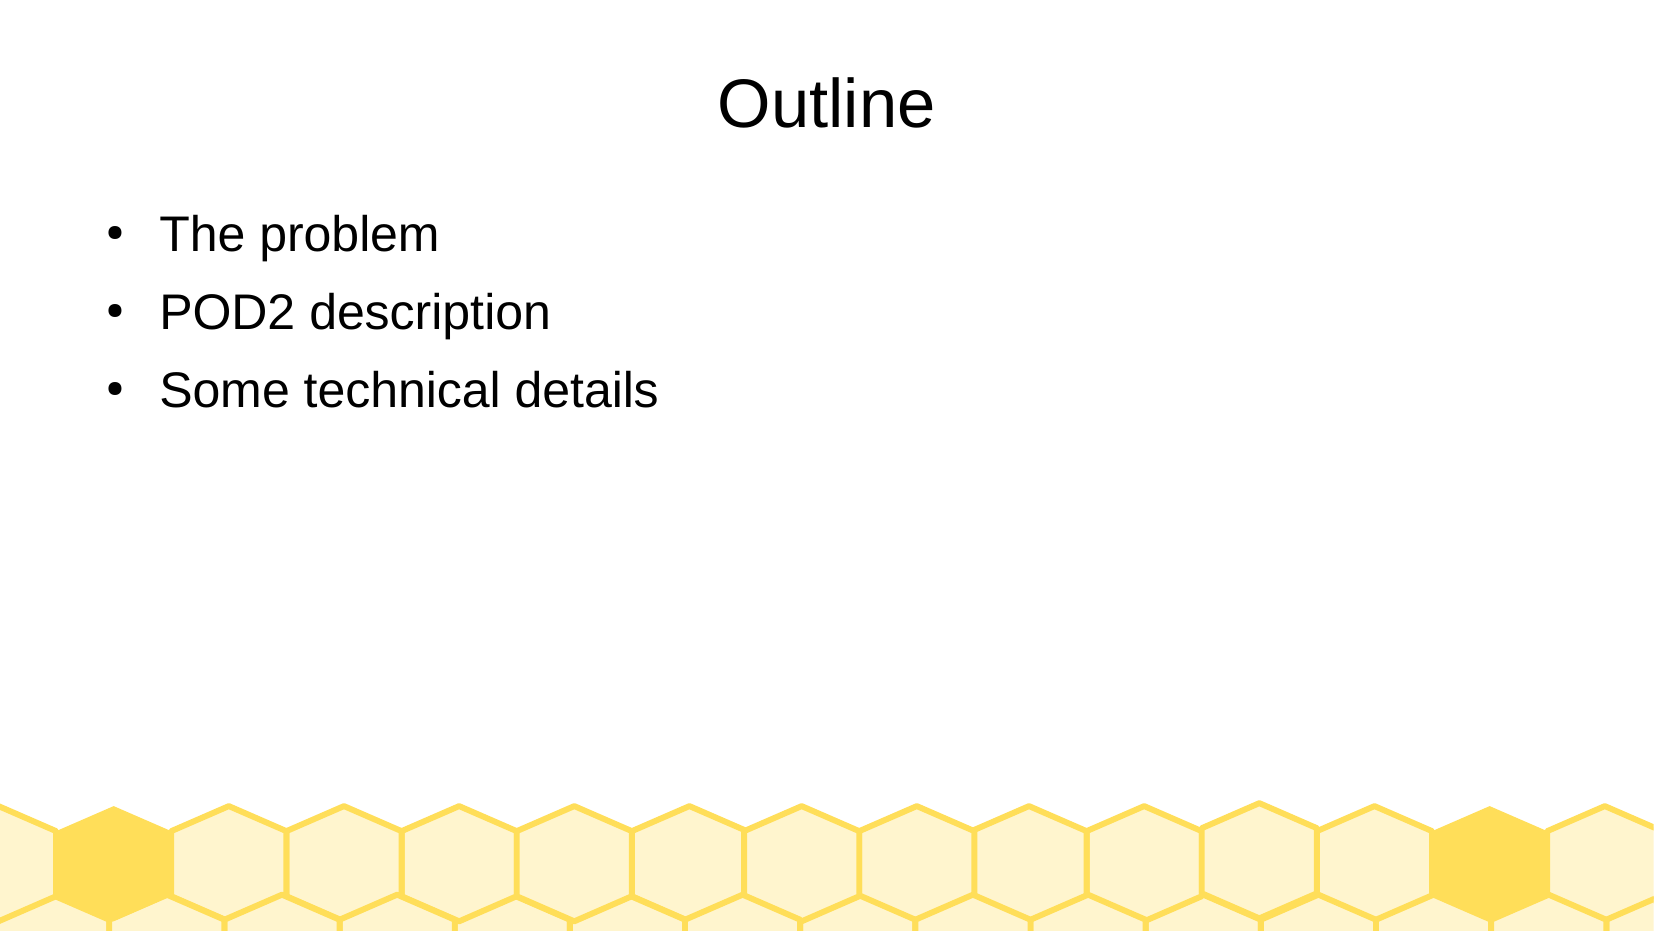

# Outline
The problem
POD2 description
Some technical details